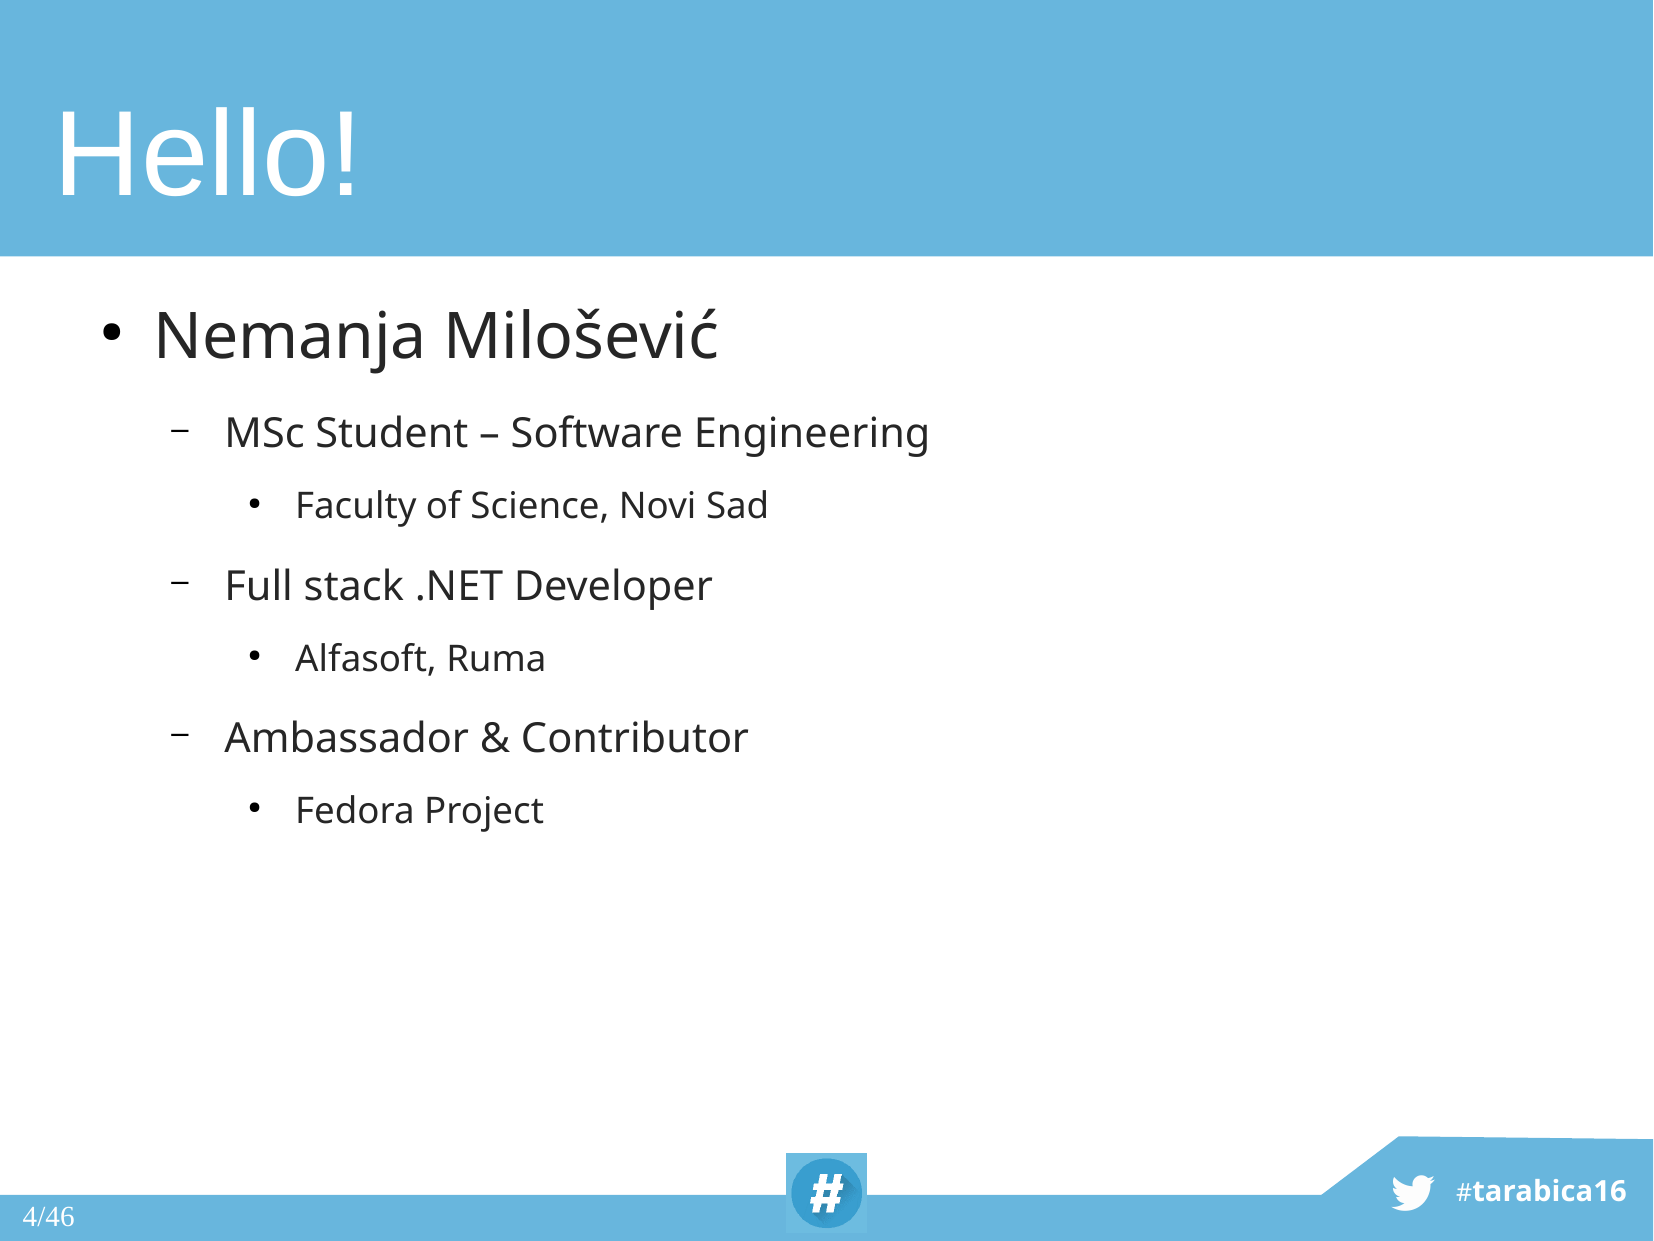

# Hello!
Nemanja Milošević
MSc Student – Software Engineering
Faculty of Science, Novi Sad
Full stack .NET Developer
Alfasoft, Ruma
Ambassador & Contributor
Fedora Project
4